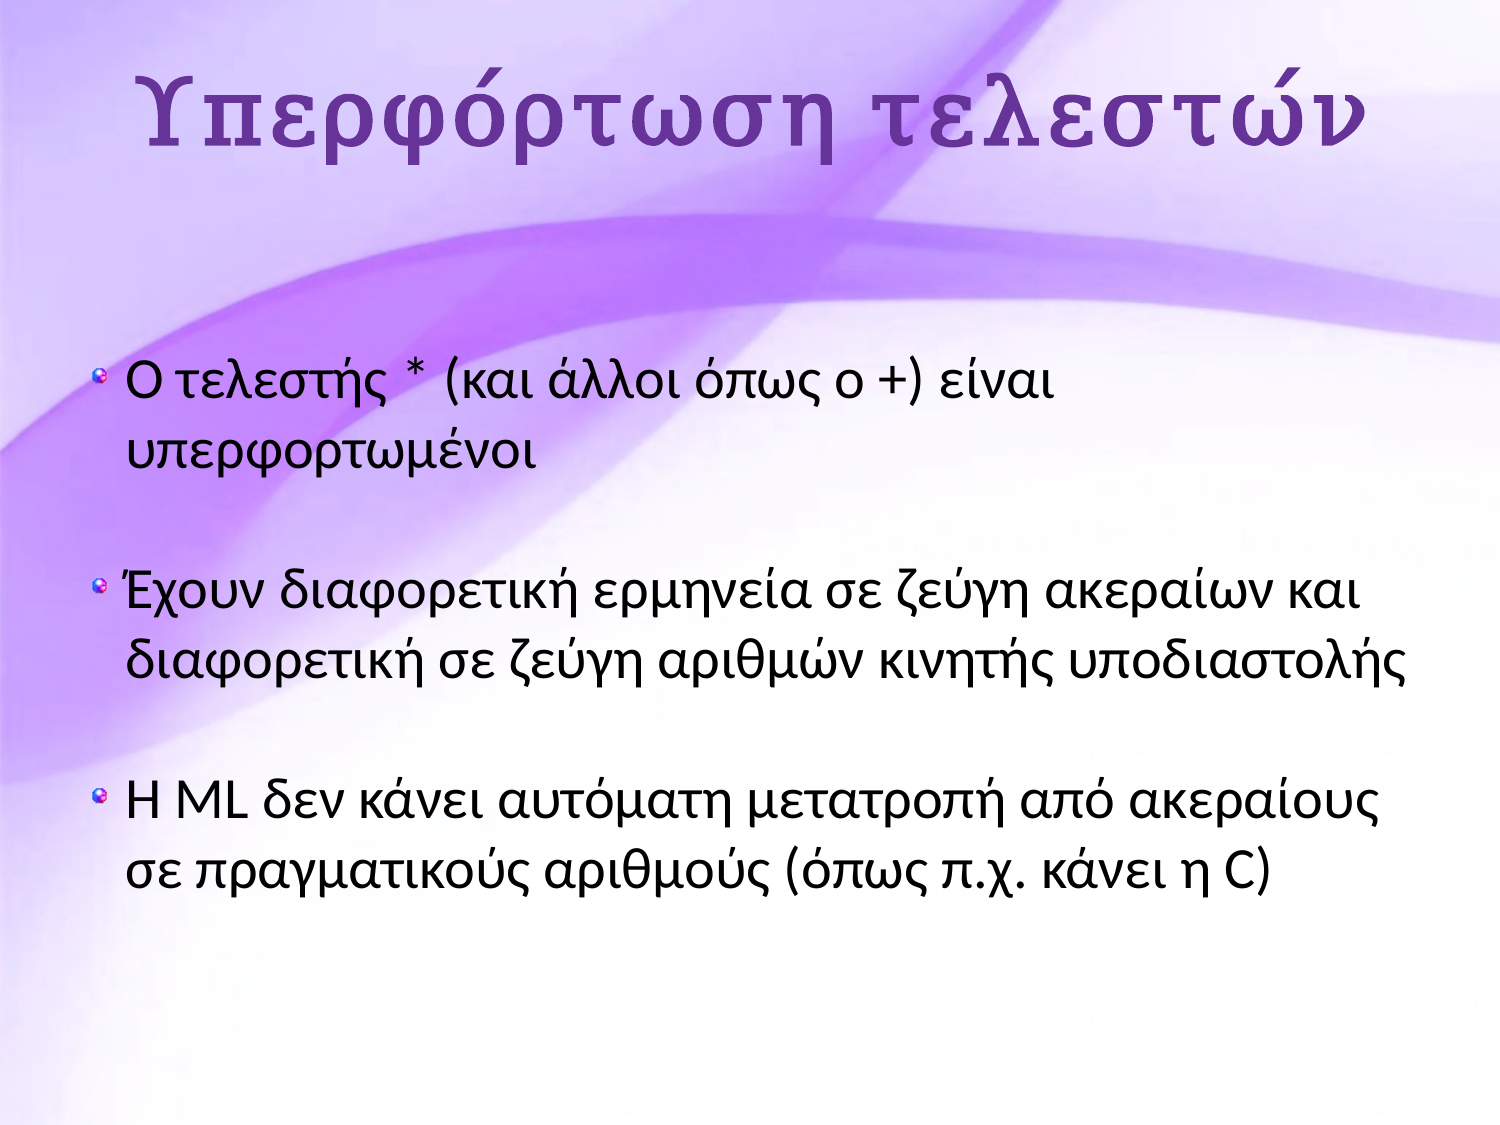

# Υπερφόρτωση τελεστών
Ο τελεστής * (και άλλοι όπως ο +) είναι υπερφορτωμένοι
Έχουν διαφορετική ερμηνεία σε ζεύγη ακεραίων και διαφορετική σε ζεύγη αριθμών κινητής υποδιαστολής
Η ML δεν κάνει αυτόματη μετατροπή από ακεραίους σε πραγματικούς αριθμούς (όπως π.χ. κάνει η C)